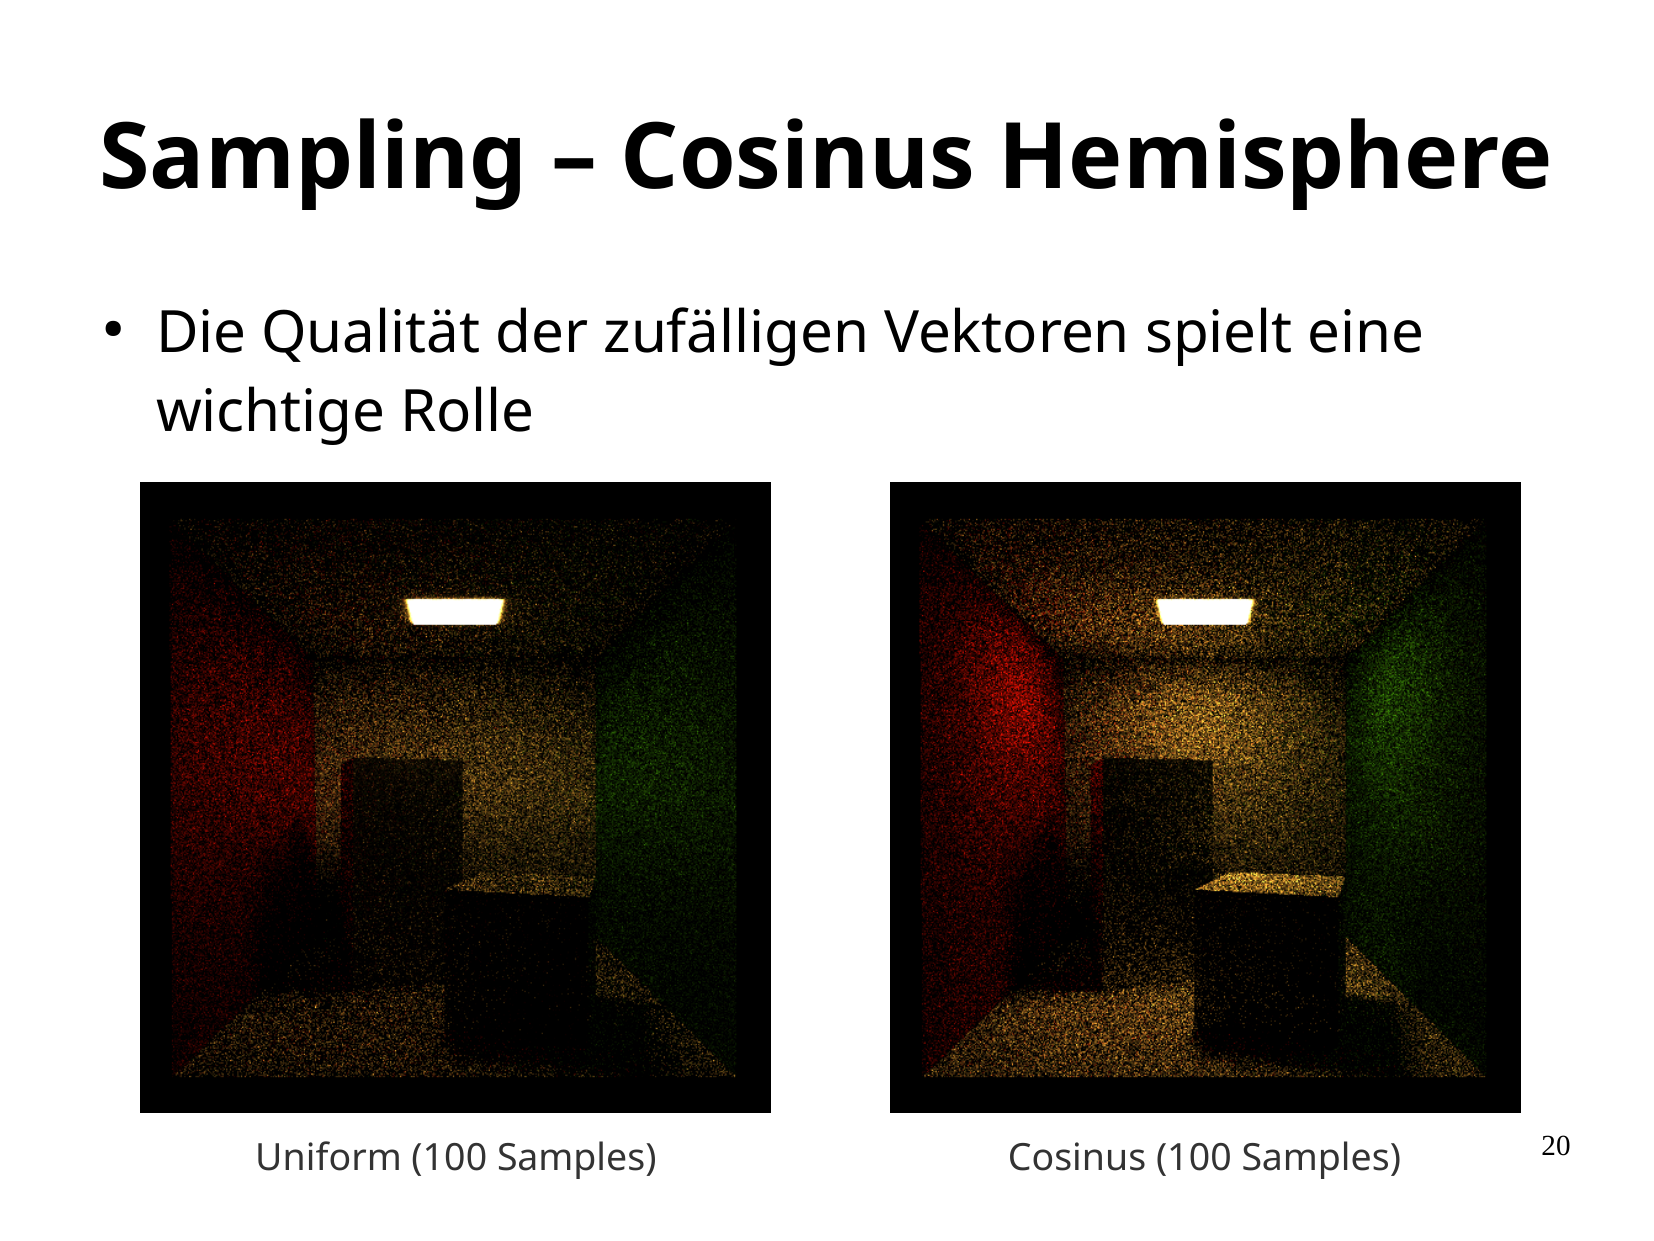

# Sampling – Cosinus Hemisphere
Die Qualität der zufälligen Vektoren spielt eine wichtige Rolle
Uniform (100 Samples)
Cosinus (100 Samples)
20